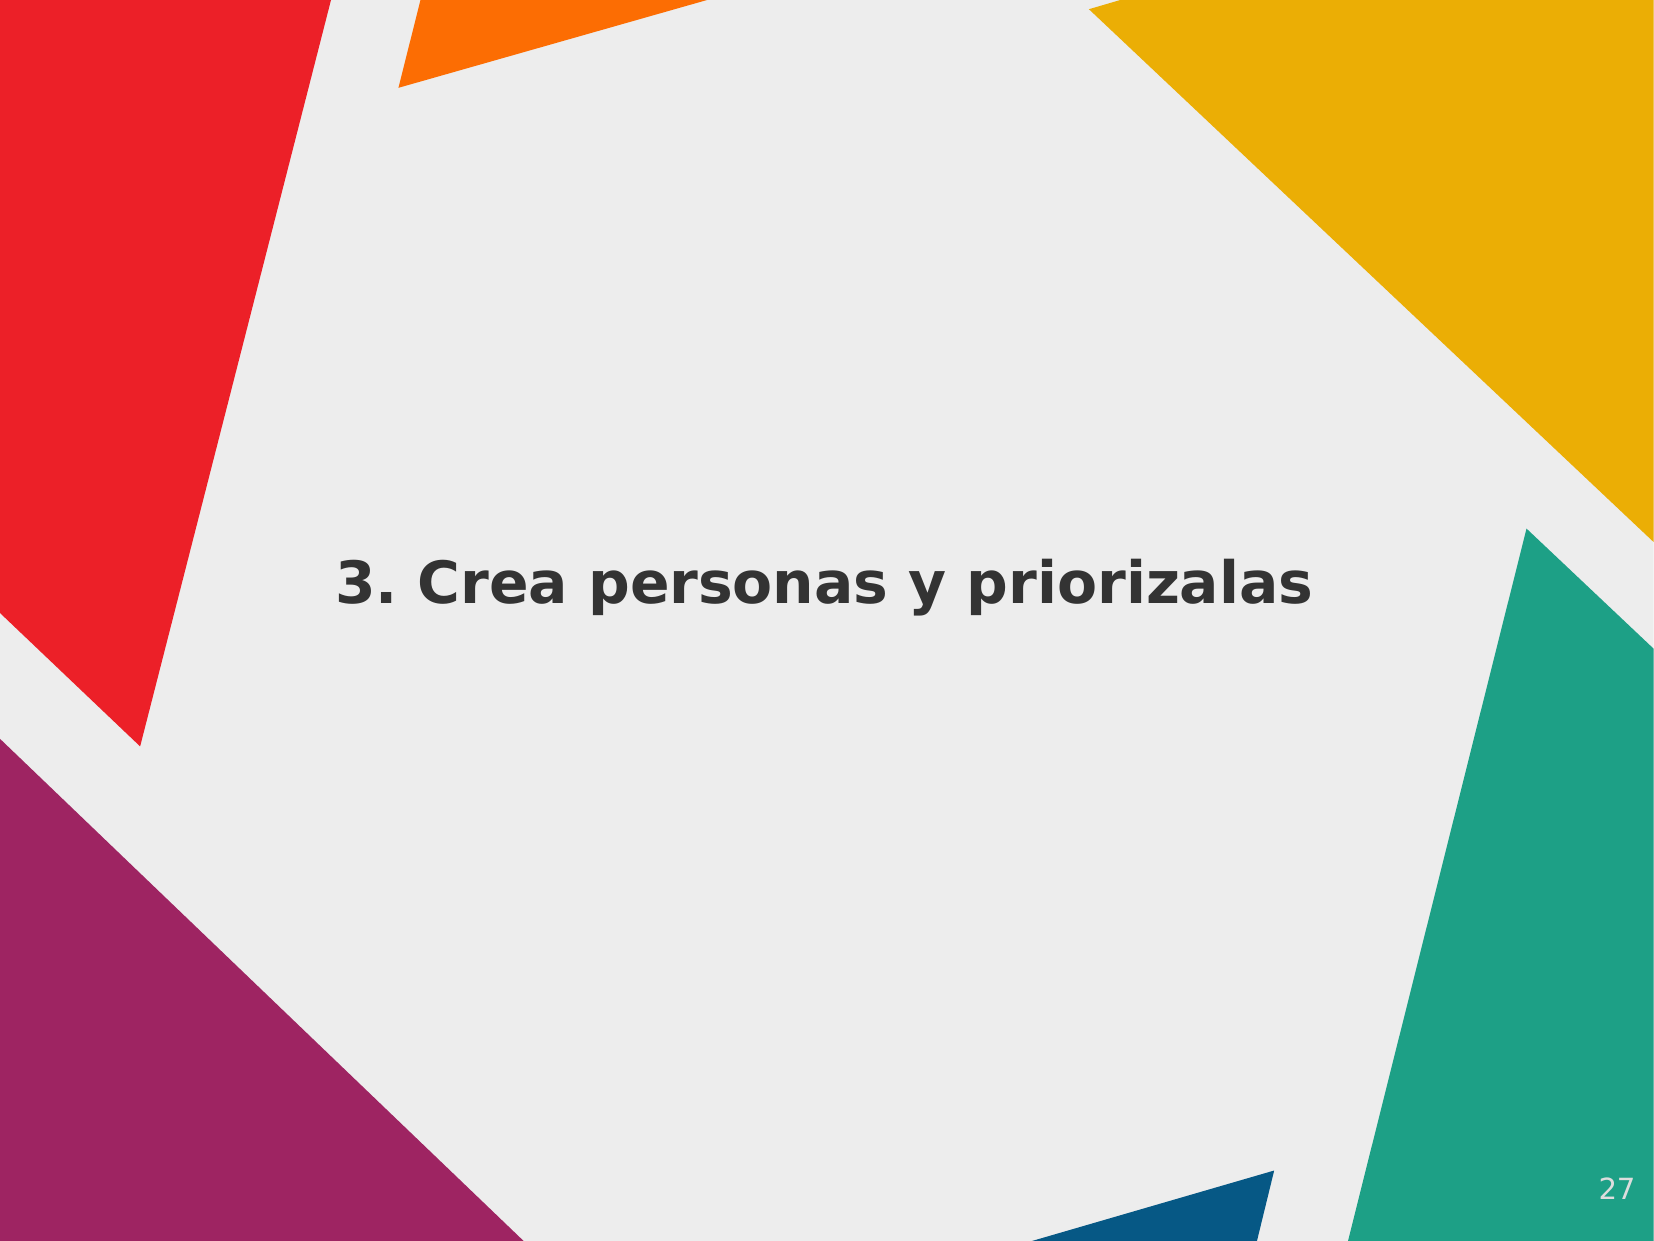

# 3. Crea personas y priorizalas
27